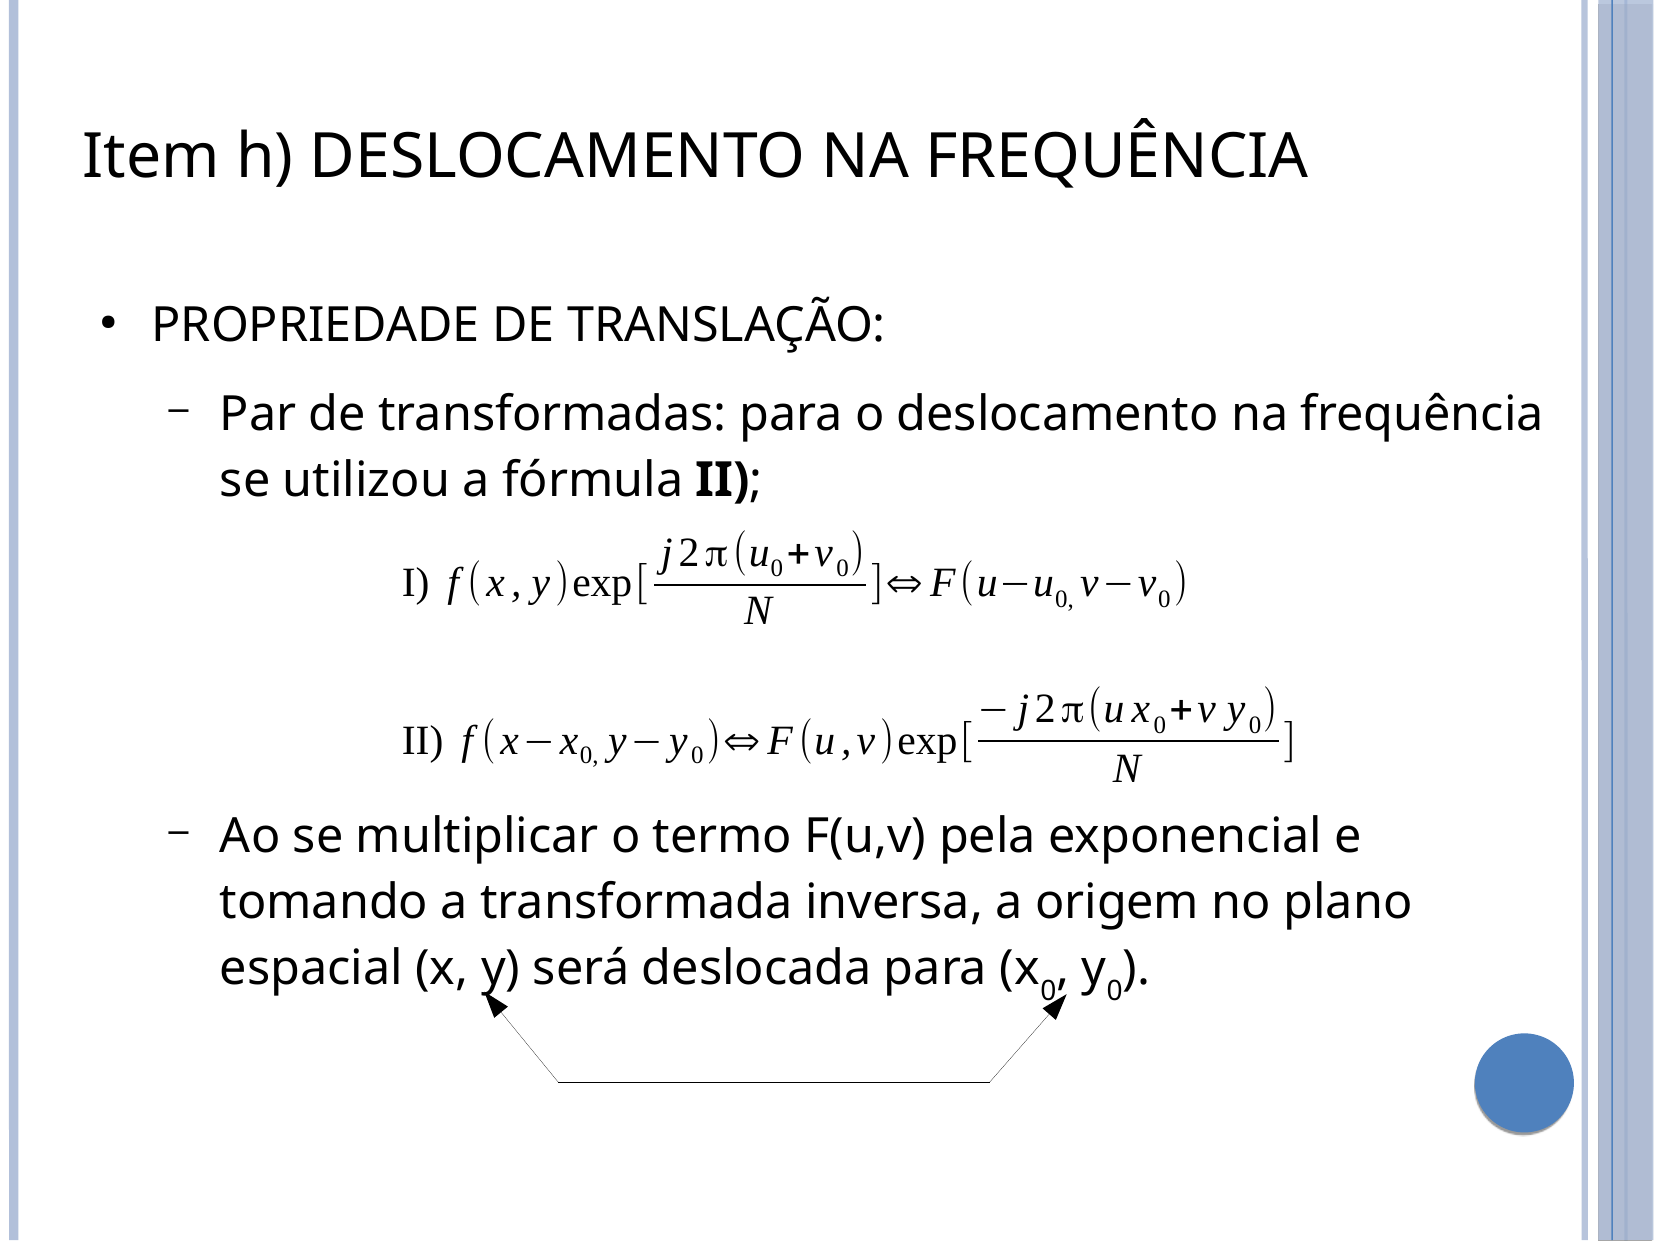

# Item h) DESLOCAMENTO NA FREQUÊNCIA
PROPRIEDADE DE TRANSLAÇÃO:
Par de transformadas: para o deslocamento na frequência se utilizou a fórmula II);
Ao se multiplicar o termo F(u,v) pela exponencial e tomando a transformada inversa, a origem no plano espacial (x, y) será deslocada para (x0, y0).